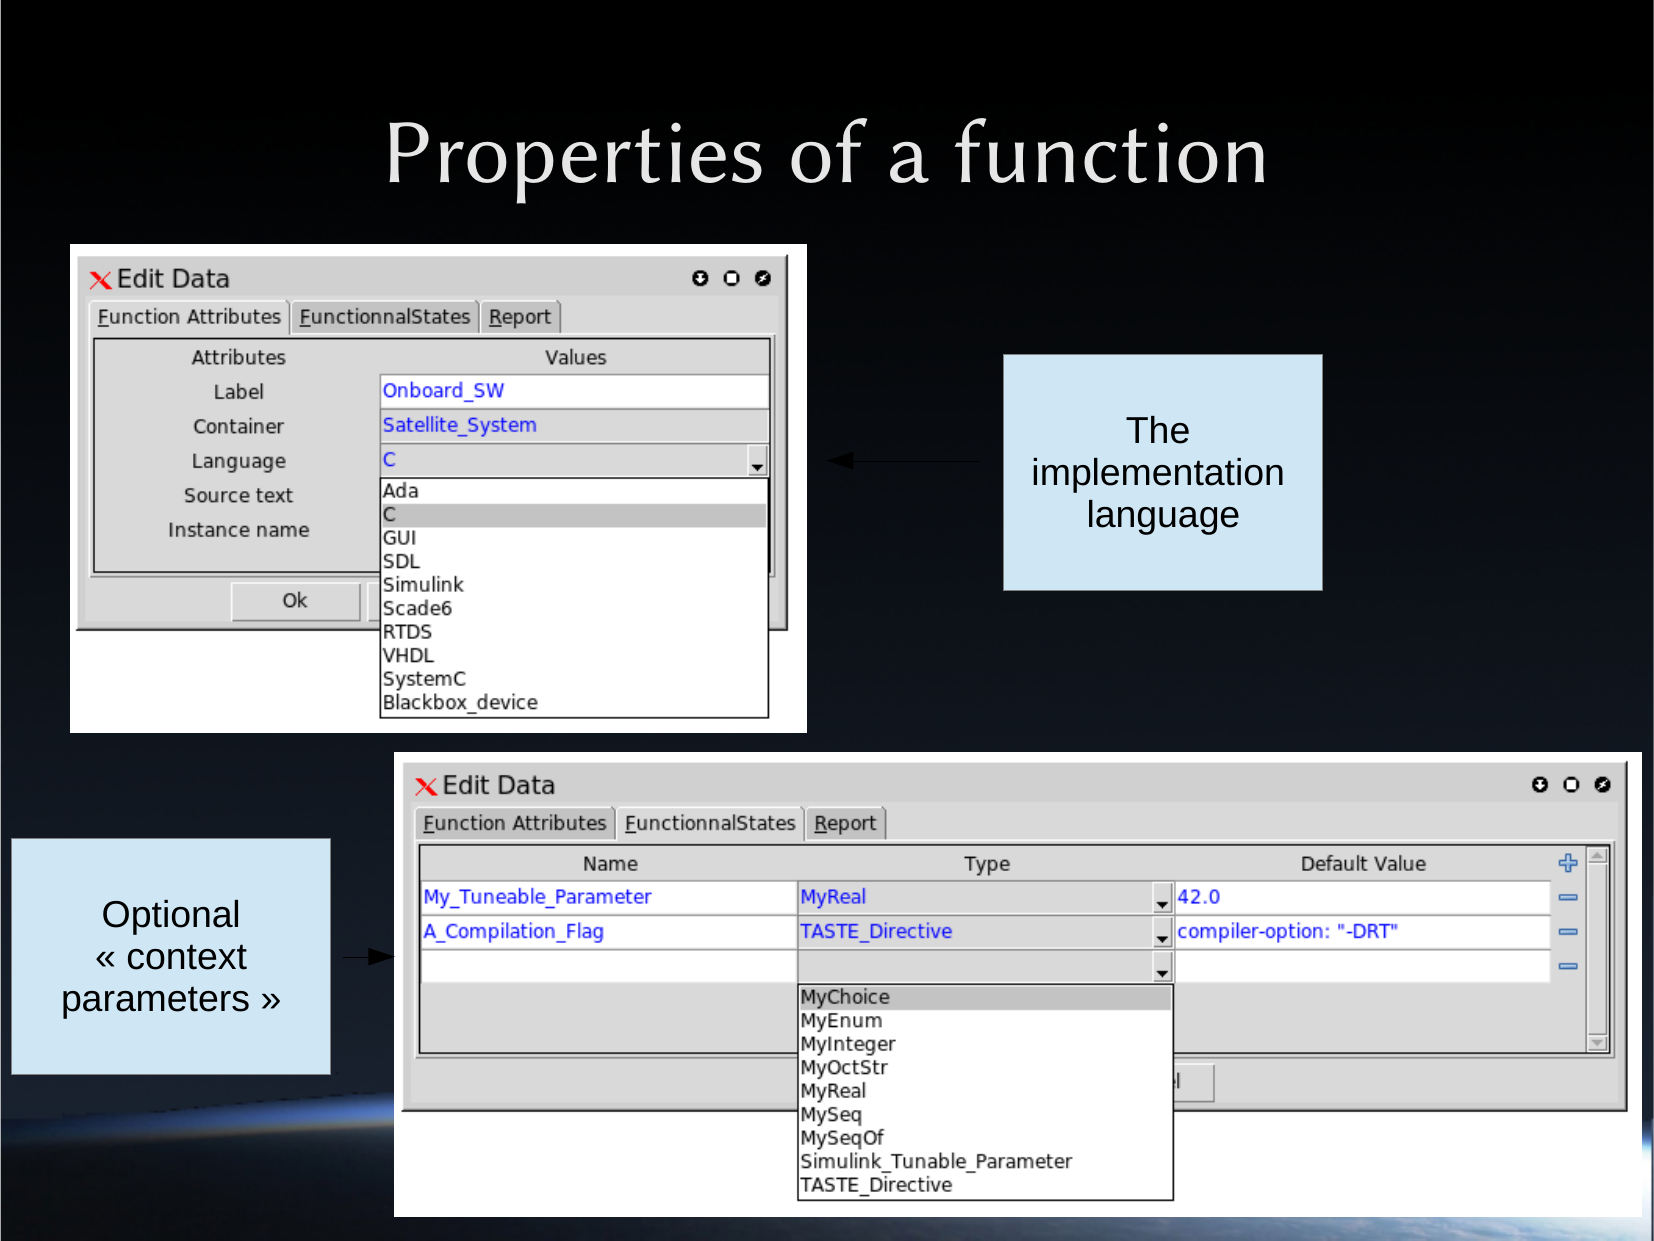

# Properties of a function
The
implementation
language
Optional
« context
parameters »